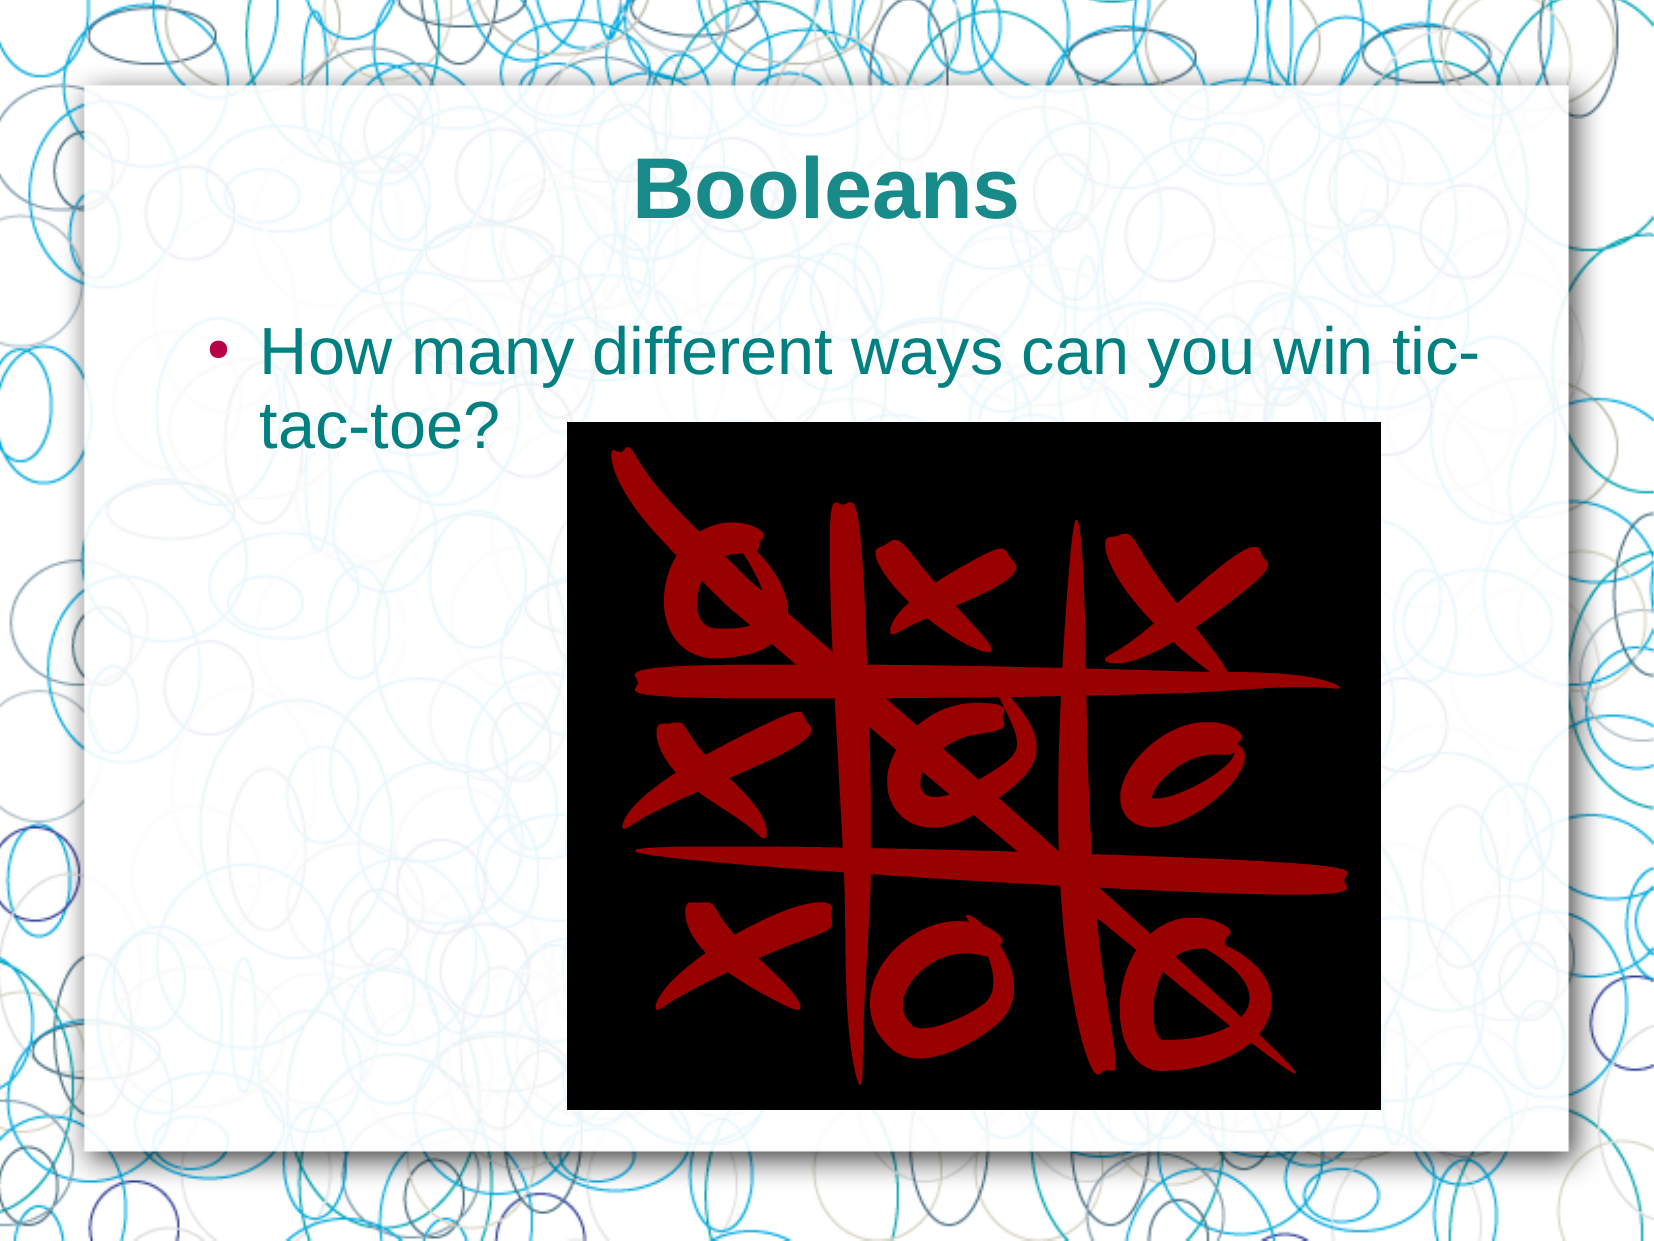

# Booleans
How many different ways can you win tic-tac-toe?